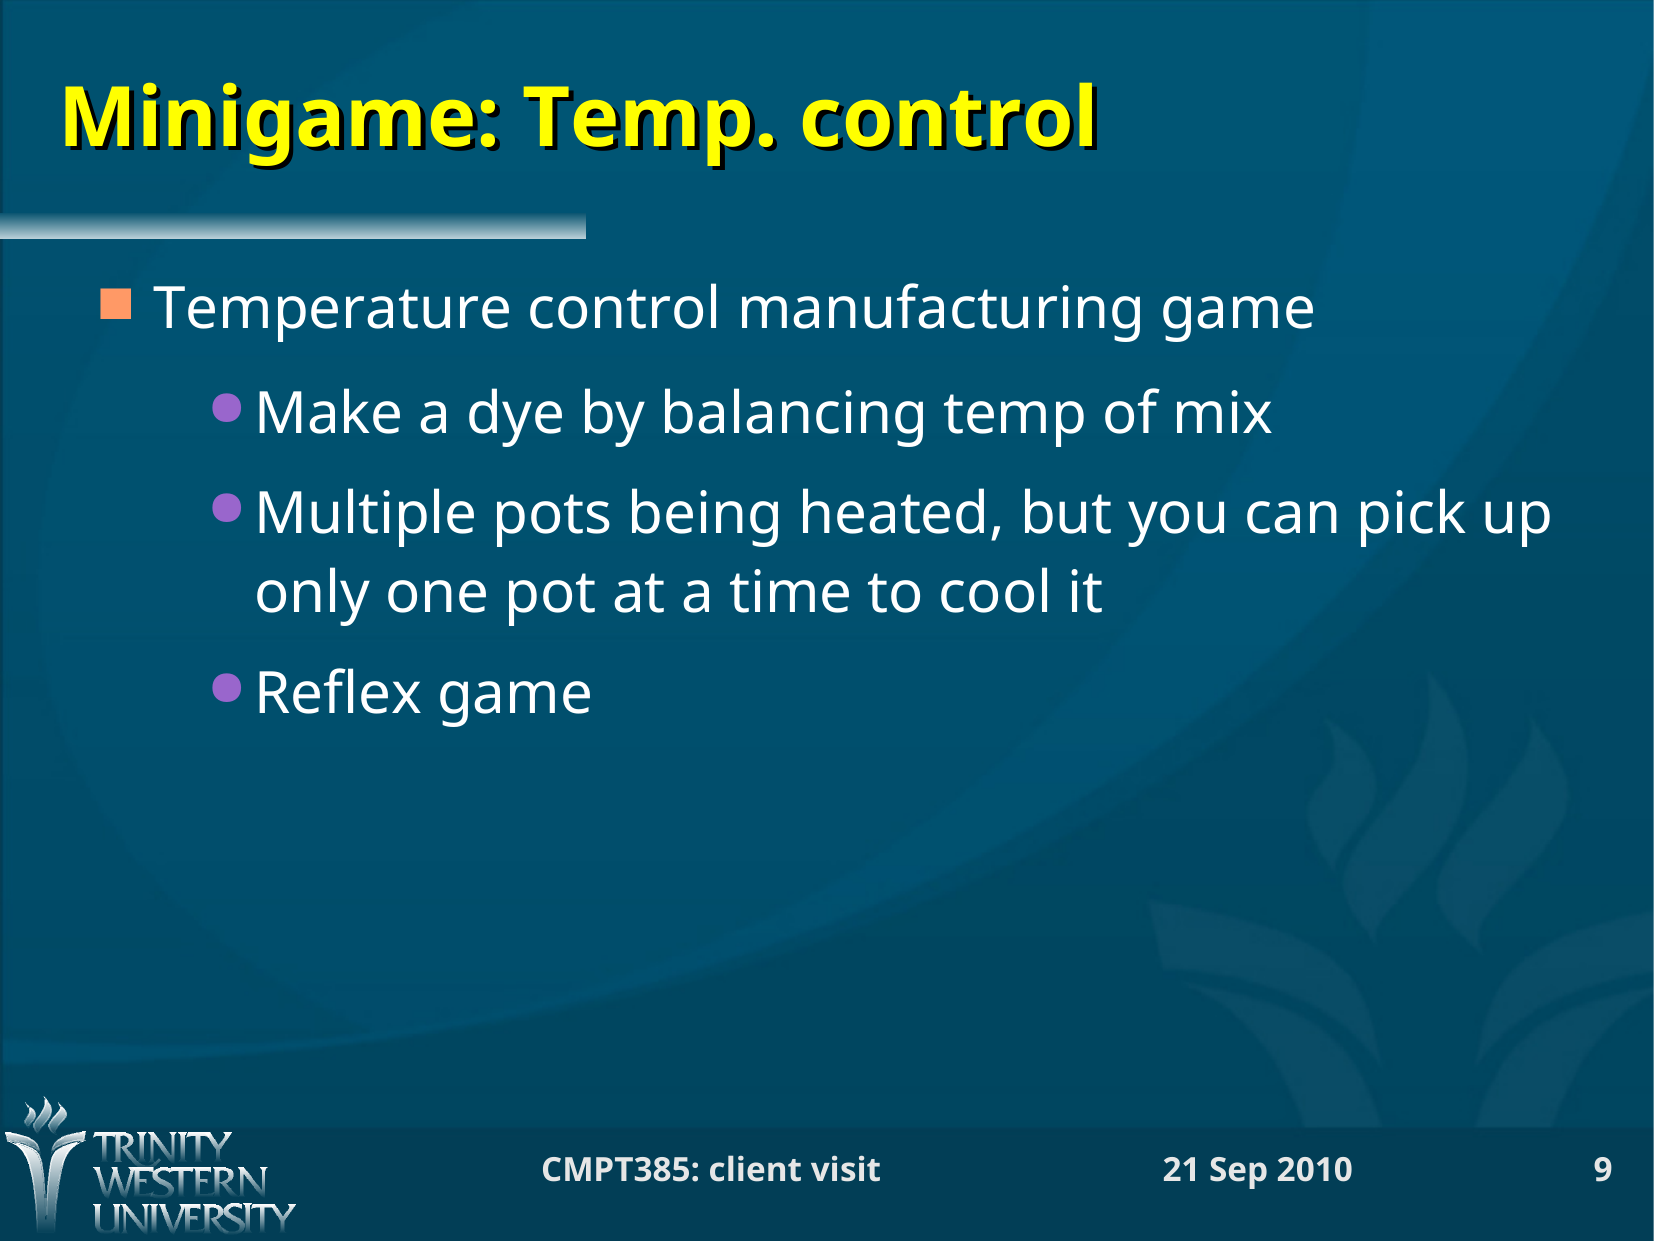

# Minigame: Temp. control
Temperature control manufacturing game
Make a dye by balancing temp of mix
Multiple pots being heated, but you can pick up only one pot at a time to cool it
Reflex game
CMPT385: client visit
21 Sep 2010
9